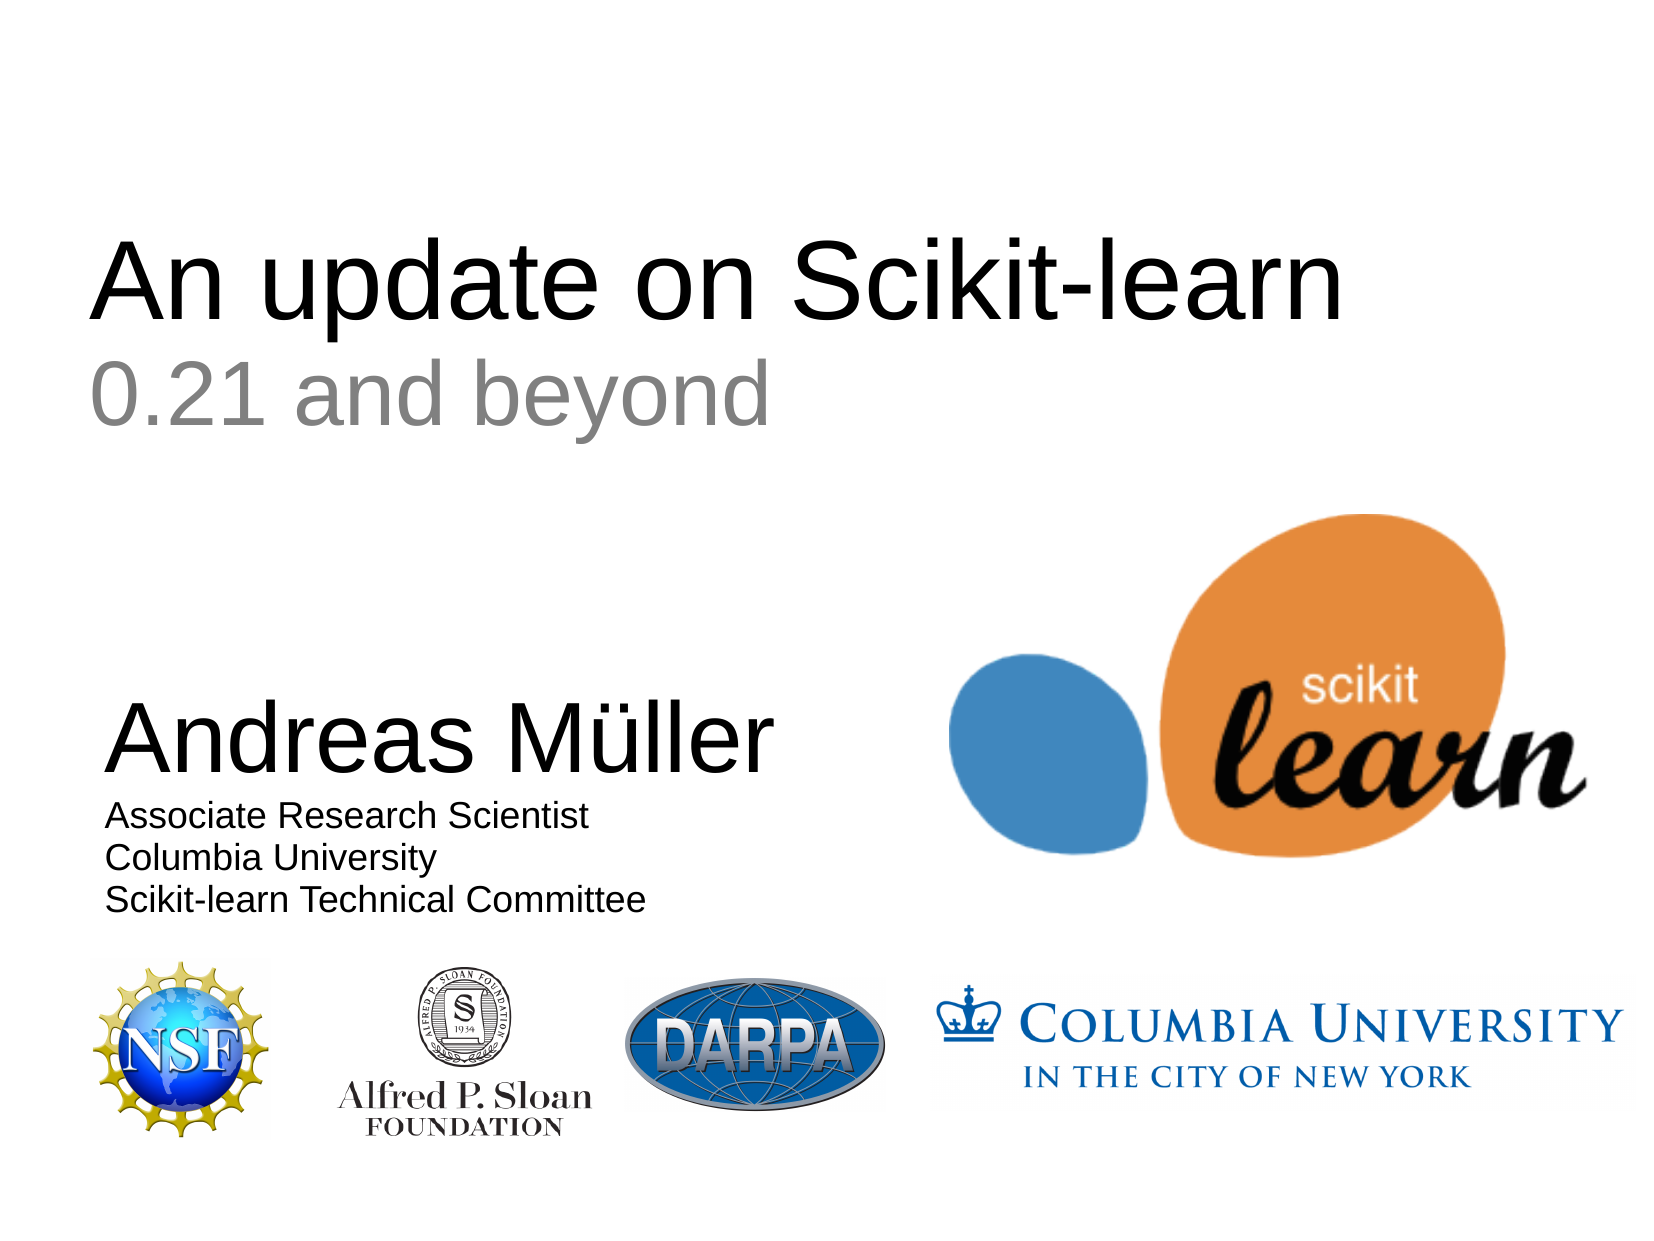

An update on Scikit-learn
0.21 and beyond
Andreas Müller
Associate Research Scientist
Columbia University
Scikit-learn Technical Committee